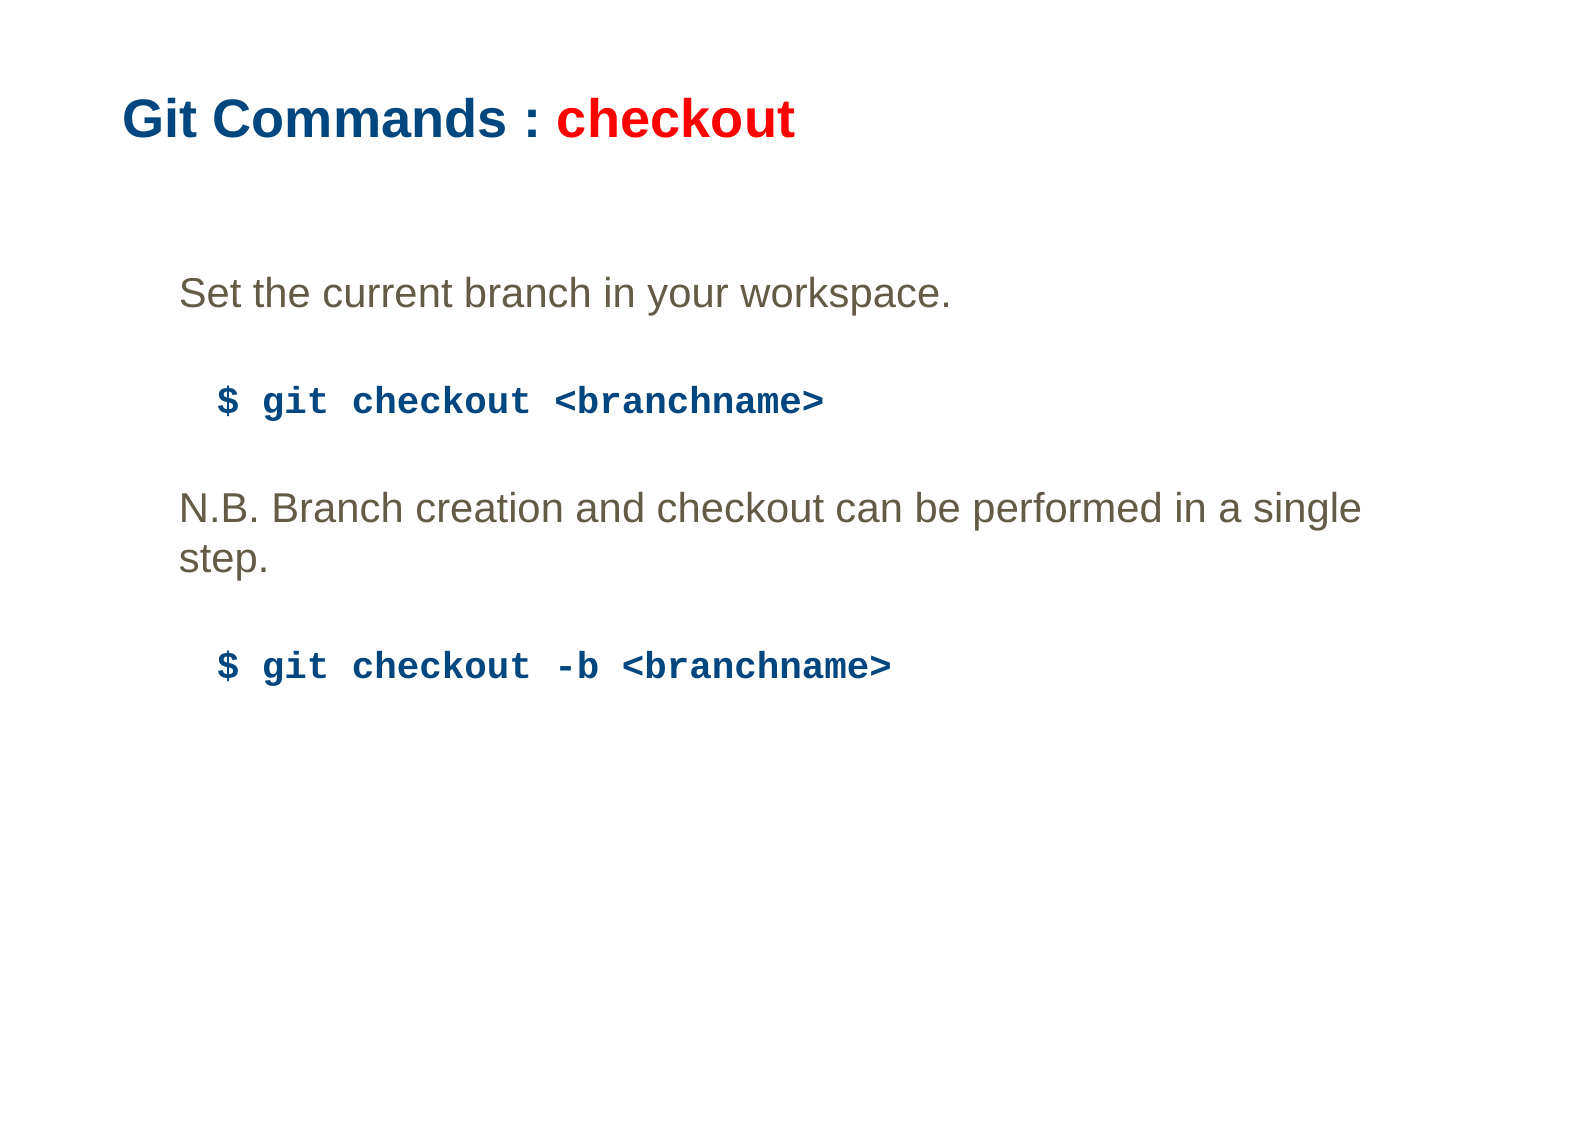

# Git Commands : checkout
Set the current branch in your workspace.
$ git checkout <branchname>
N.B. Branch creation and checkout can be performed in a single step.
$ git checkout -b <branchname>